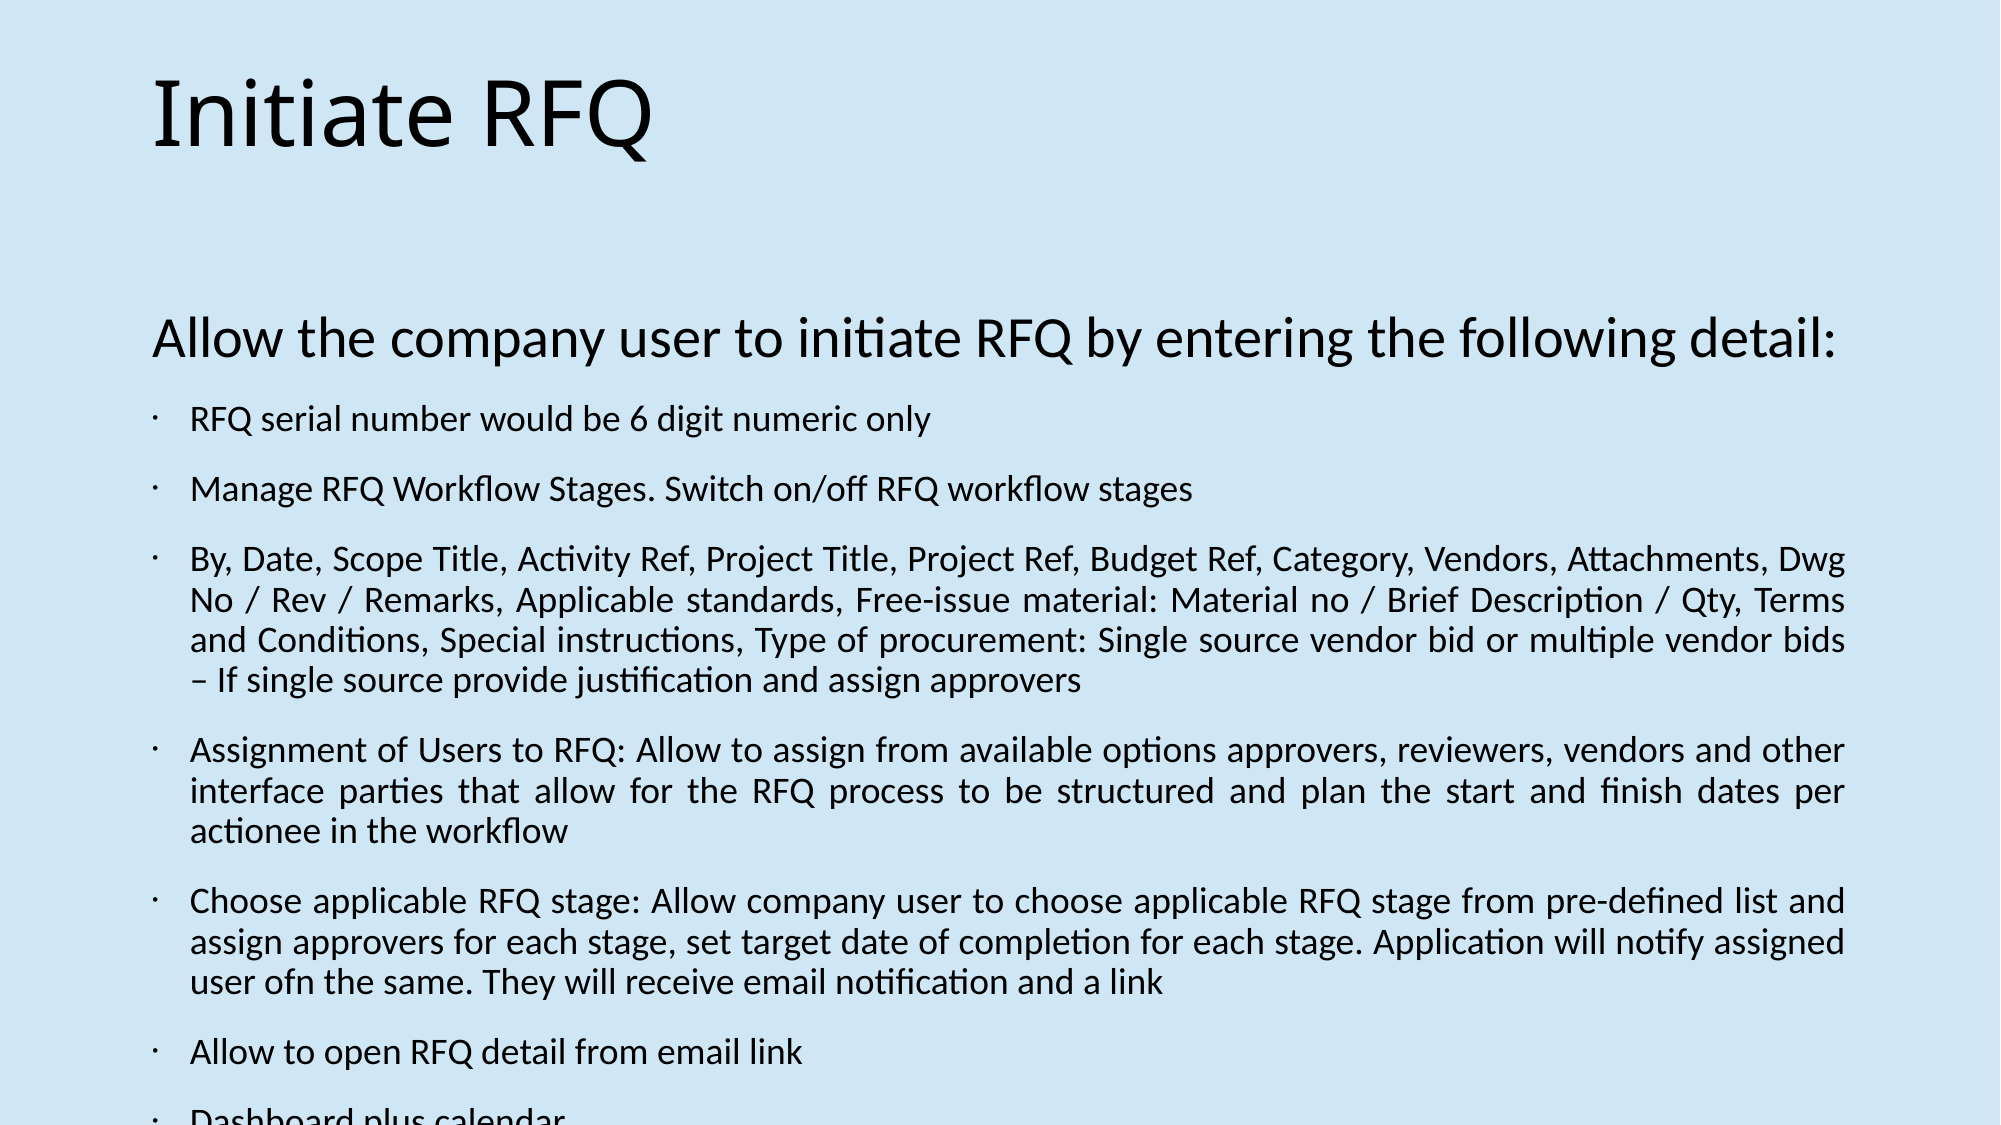

# Initiate RFQ
Allow the company user to initiate RFQ by entering the following detail:
RFQ serial number would be 6 digit numeric only
Manage RFQ Workflow Stages. Switch on/off RFQ workflow stages
By, Date, Scope Title, Activity Ref, Project Title, Project Ref, Budget Ref, Category, Vendors, Attachments, Dwg No / Rev / Remarks, Applicable standards, Free-issue material: Material no / Brief Description / Qty, Terms and Conditions, Special instructions, Type of procurement: Single source vendor bid or multiple vendor bids – If single source provide justification and assign approvers
Assignment of Users to RFQ: Allow to assign from available options approvers, reviewers, vendors and other interface parties that allow for the RFQ process to be structured and plan the start and finish dates per actionee in the workflow
Choose applicable RFQ stage: Allow company user to choose applicable RFQ stage from pre-defined list and assign approvers for each stage, set target date of completion for each stage. Application will notify assigned user ofn the same. They will receive email notification and a link
Allow to open RFQ detail from email link
Dashboard plus calendar